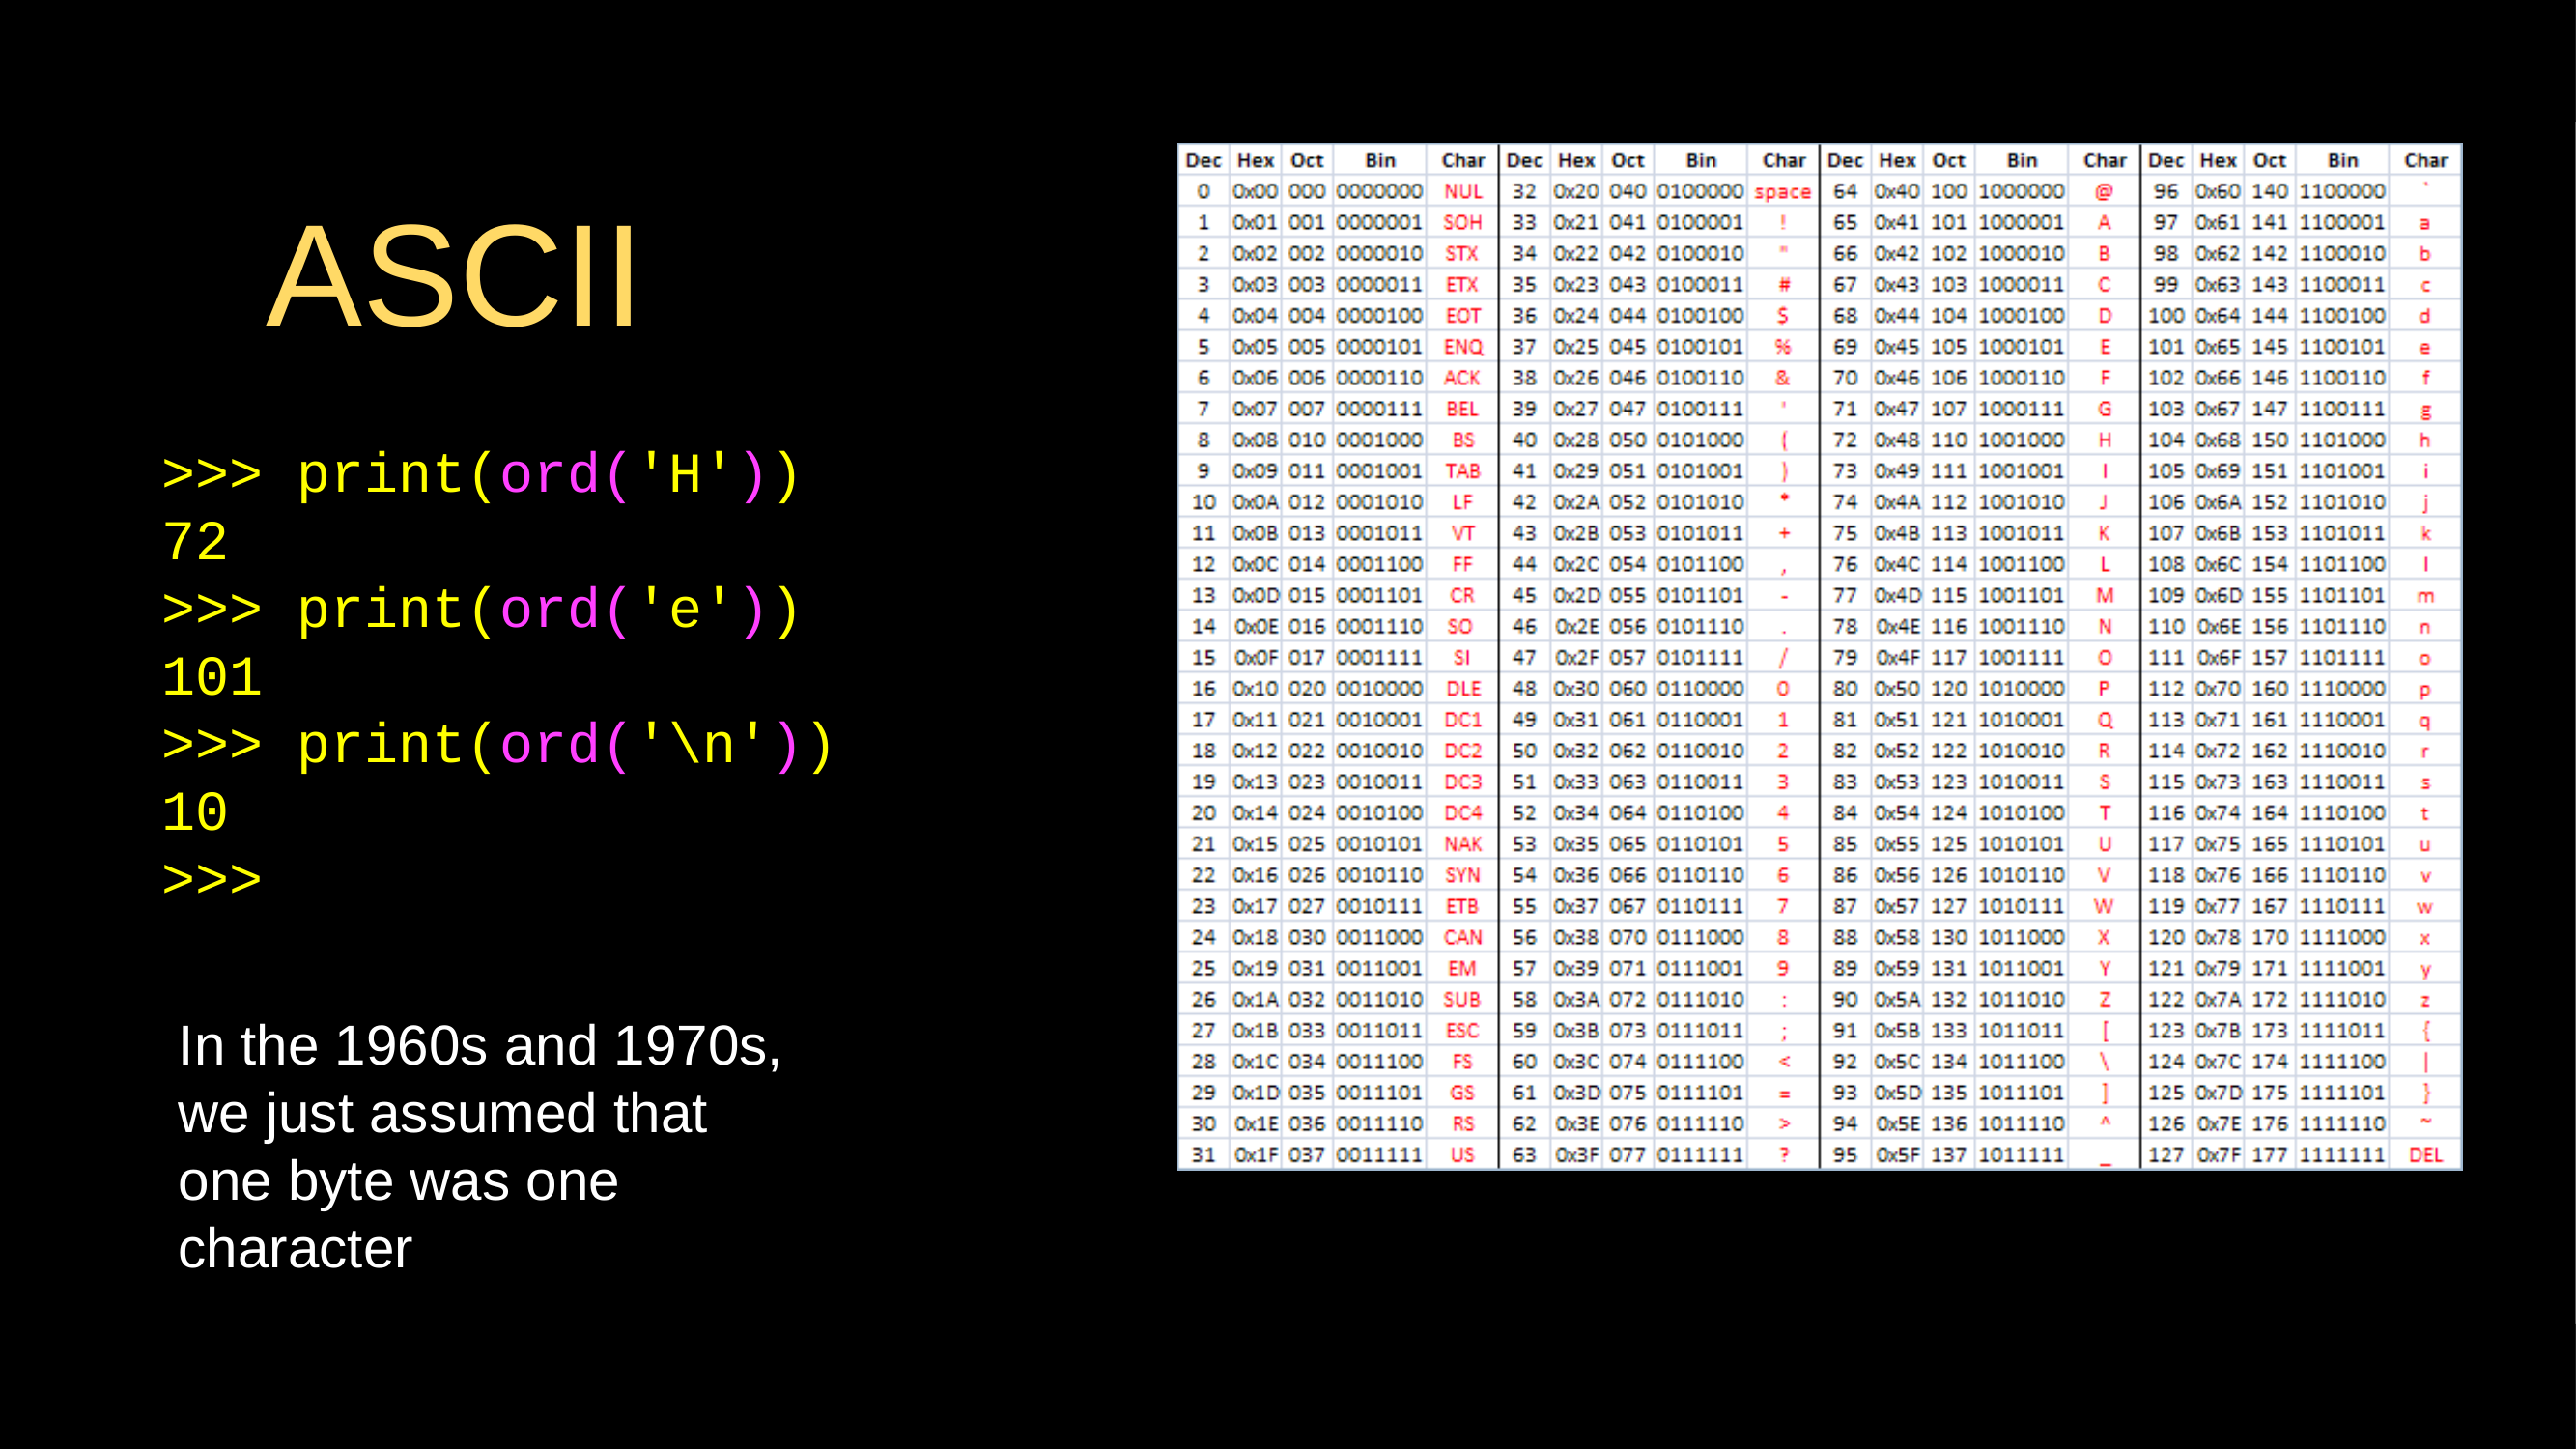

# ASCII
>>> print(ord('H'))
72
>>> print(ord('e'))
101
>>> print(ord('\n'))
10
>>>
In the 1960s and 1970s, we just assumed that one byte was one character